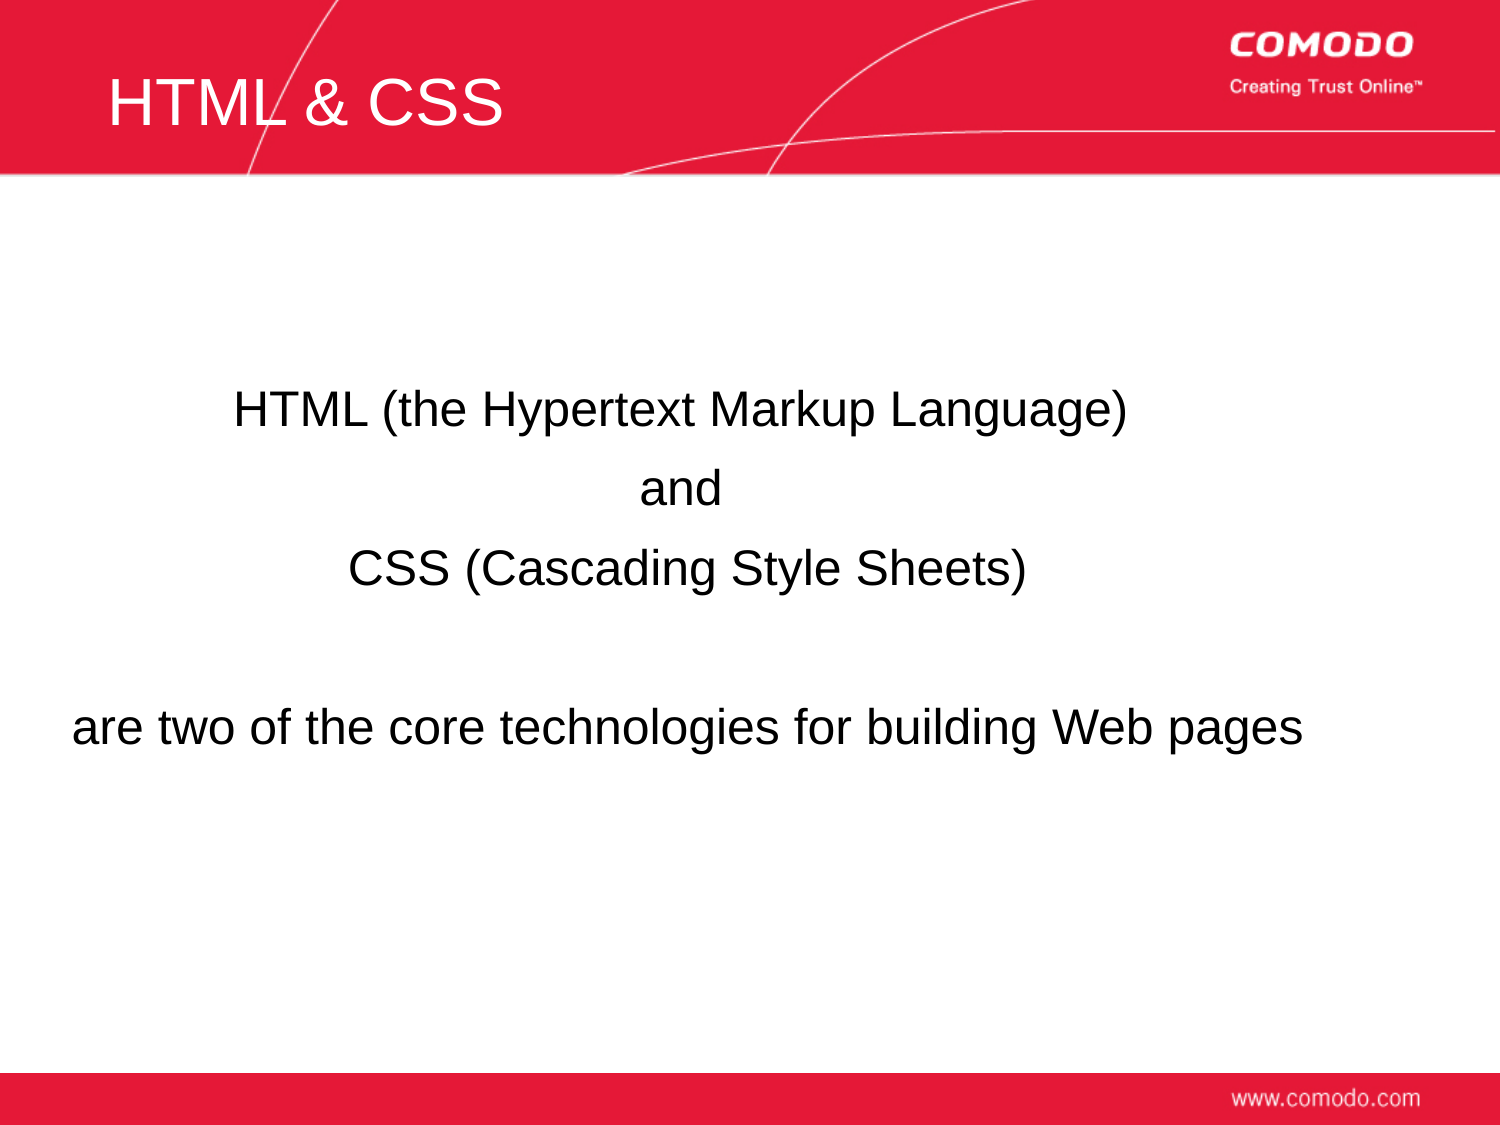

HTML & CSS
HTML (the Hypertext Markup Language)
and
CSS (Cascading Style Sheets)
are two of the core technologies for building Web pages